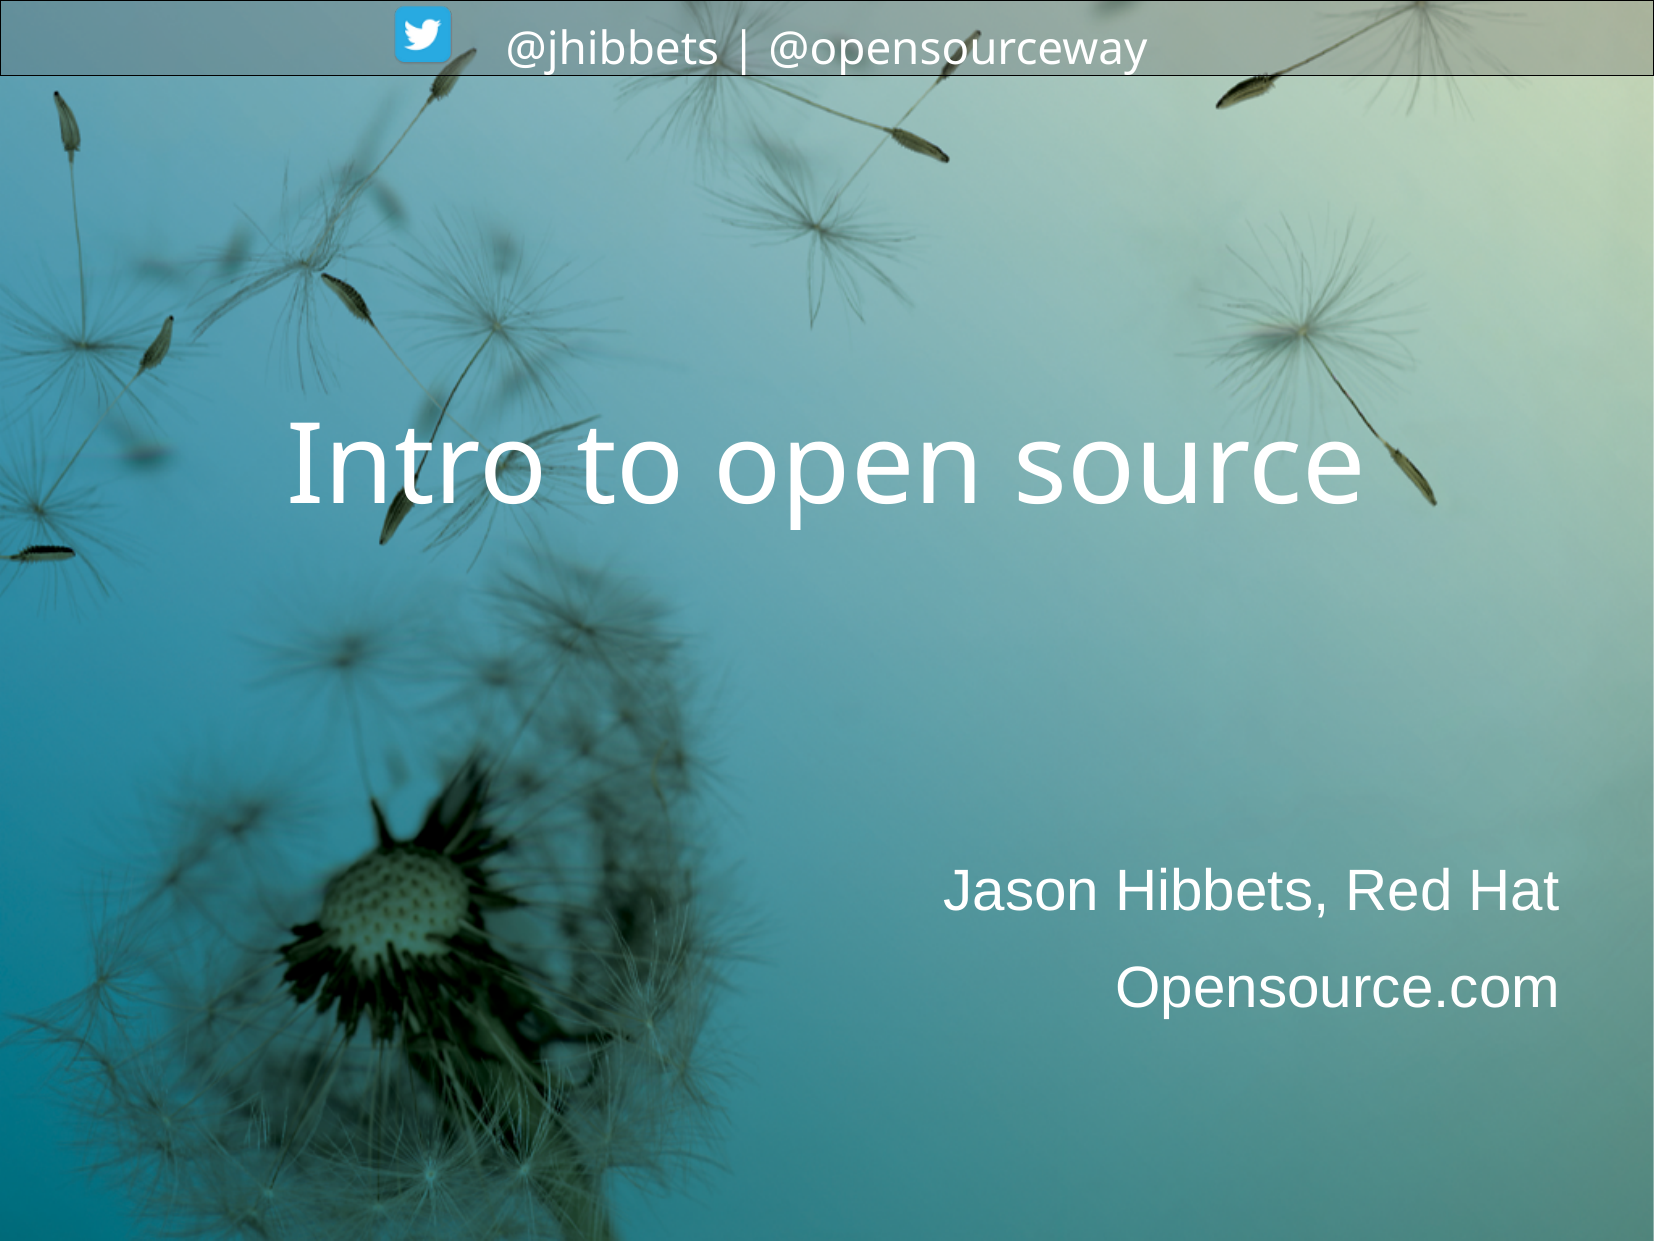

# Intro to open source
Jason Hibbets, Red Hat
Opensource.com